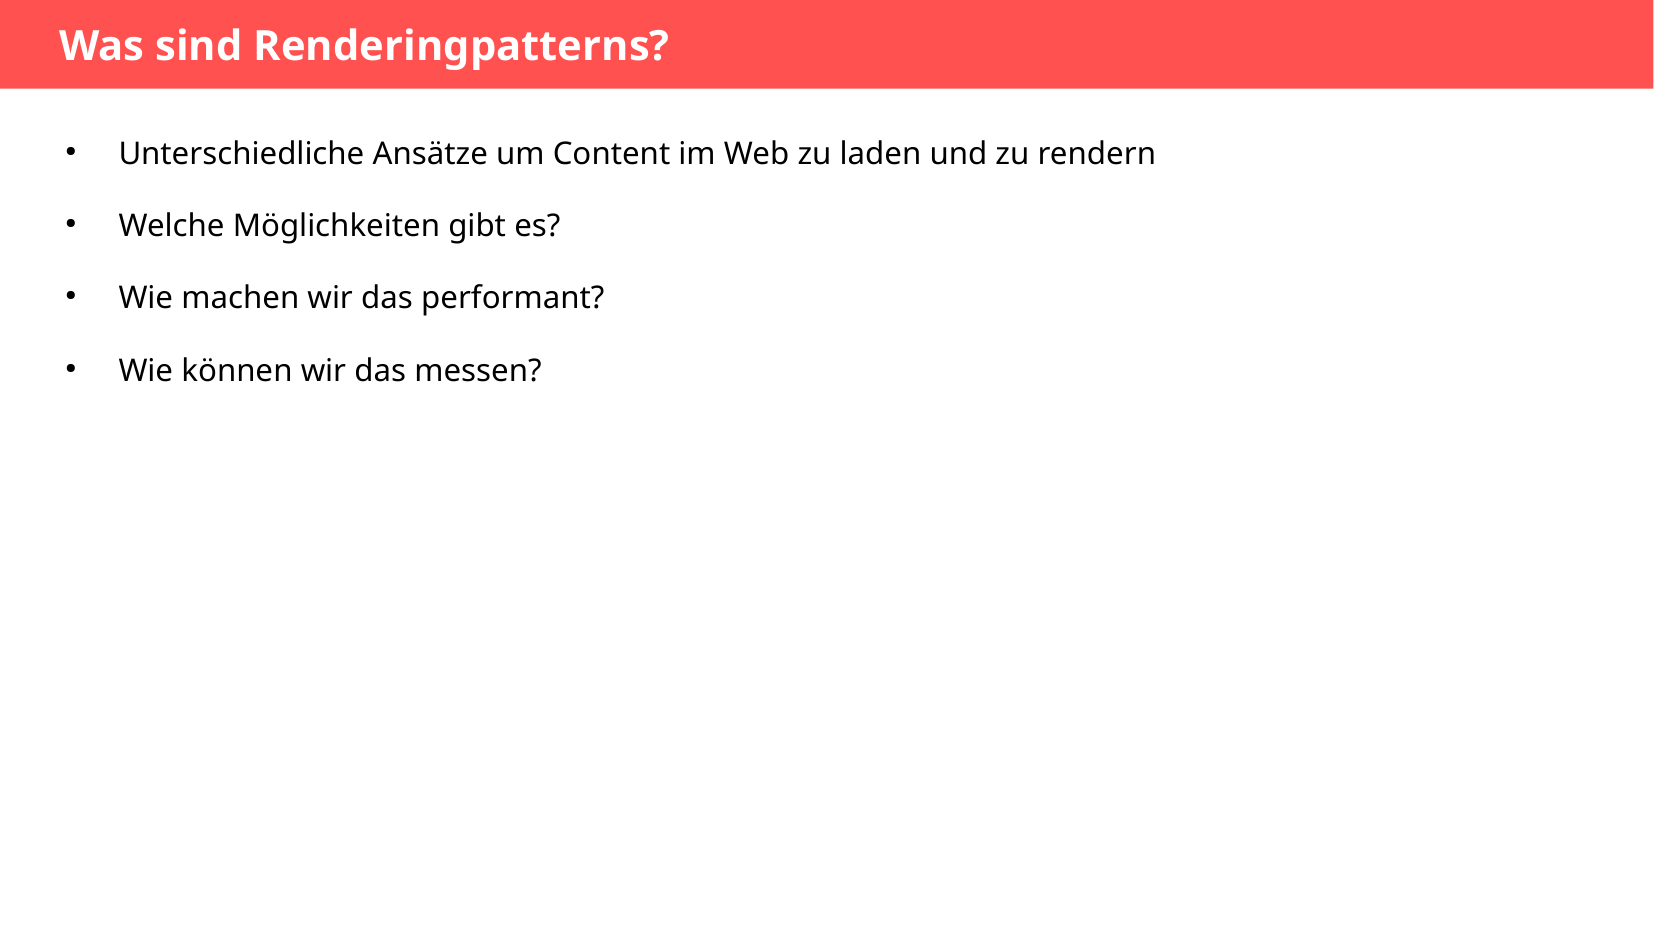

Was sind Renderingpatterns?
# Unterschiedliche Ansätze um Content im Web zu laden und zu rendern
Welche Möglichkeiten gibt es?
Wie machen wir das performant?
Wie können wir das messen?